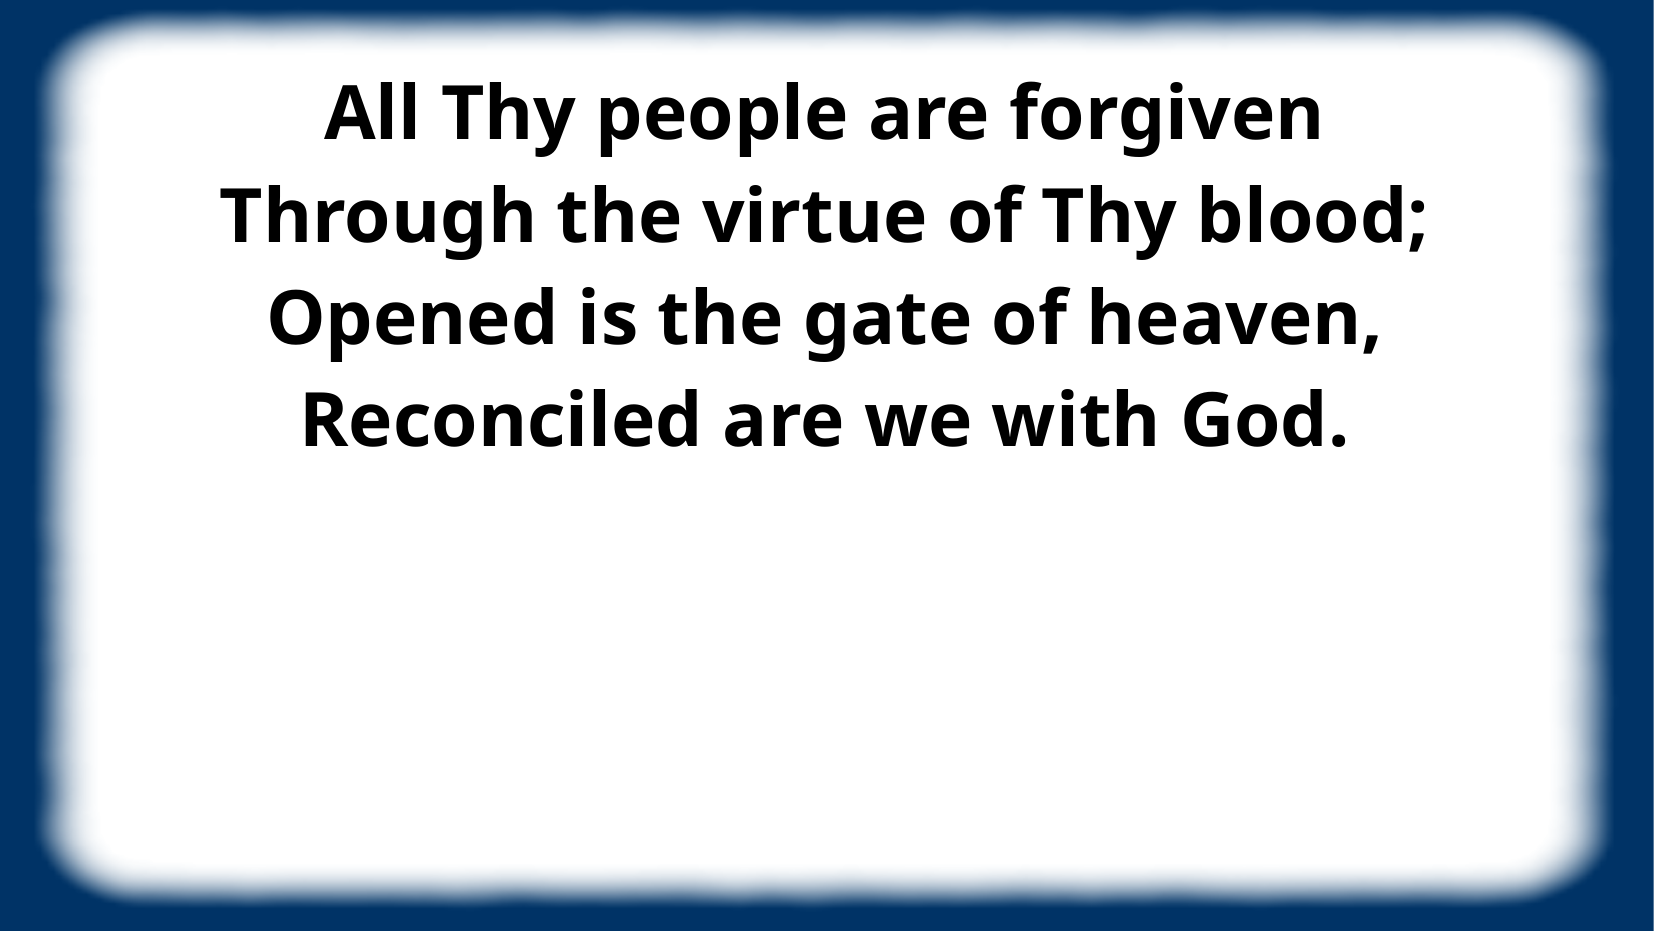

All Thy people are forgiven
Through the virtue of Thy blood;
Opened is the gate of heaven,
Reconciled are we with God.